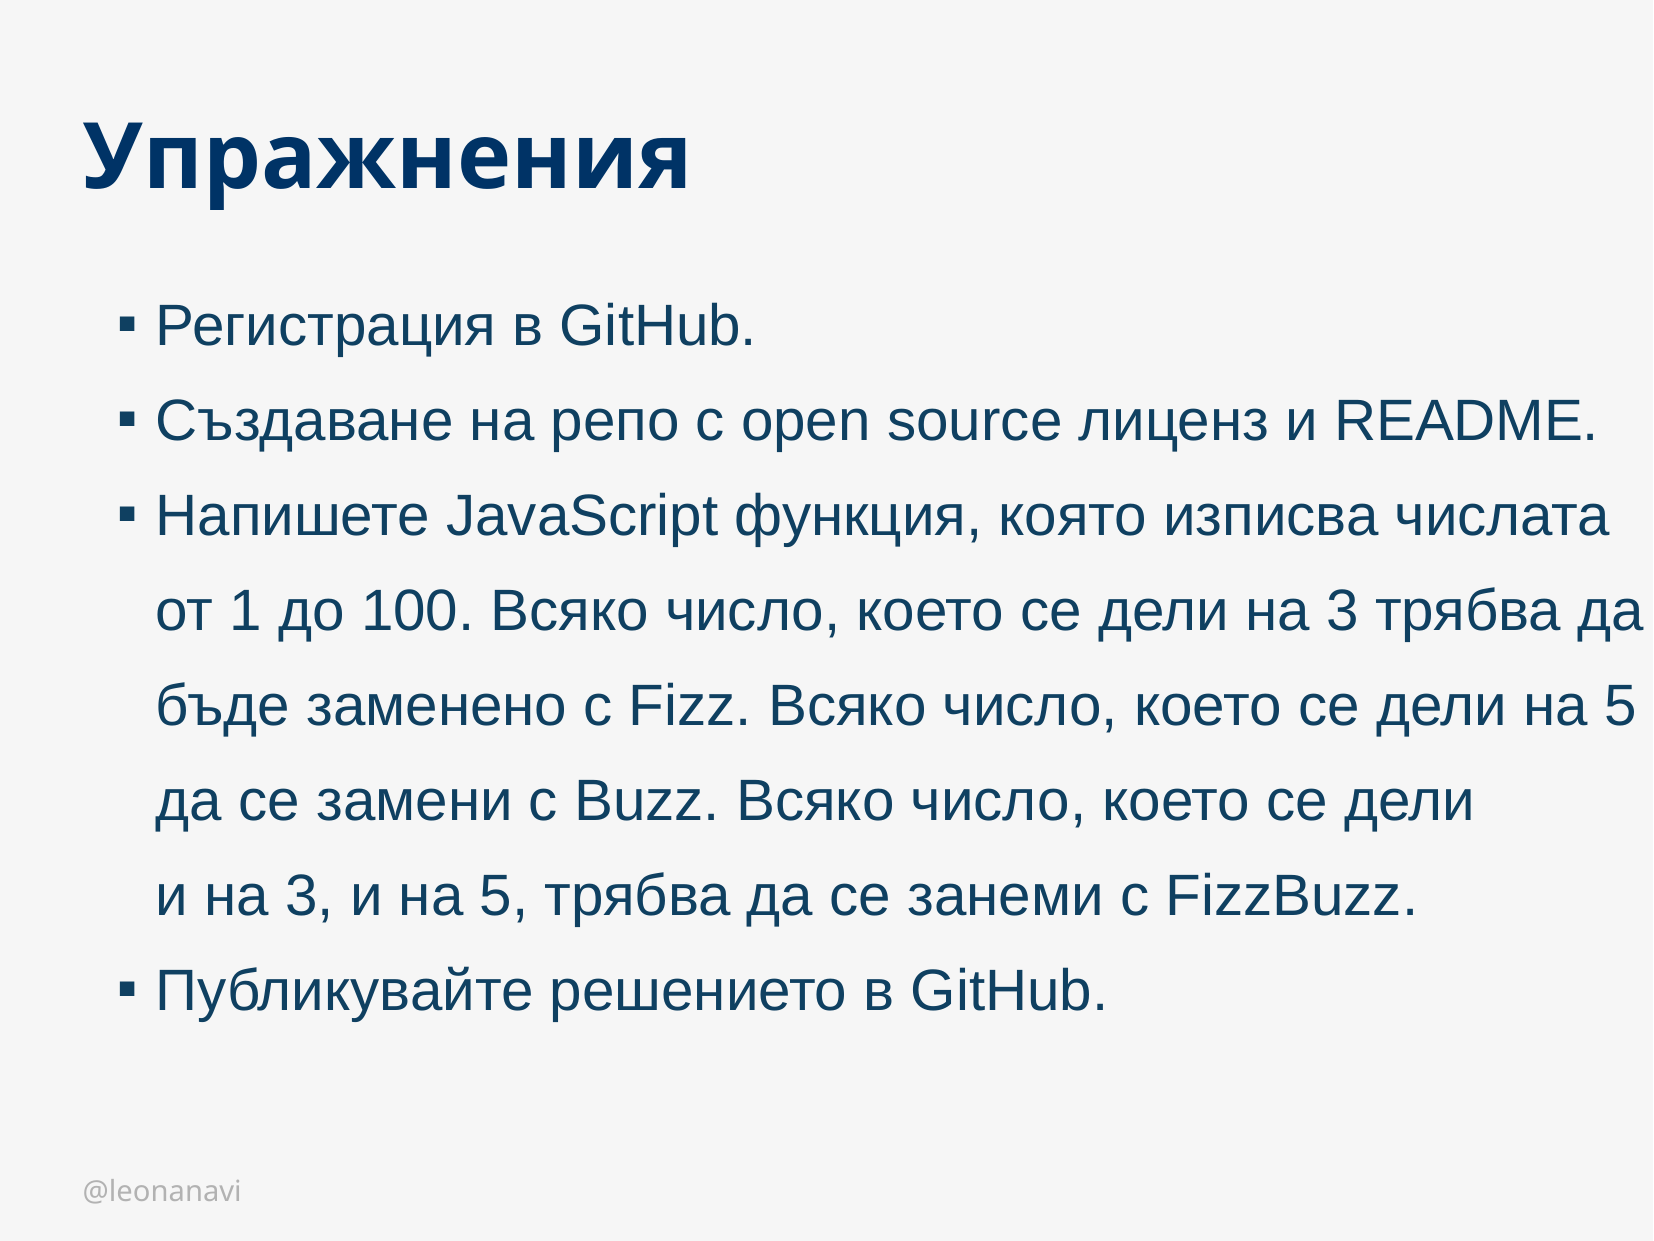

# Упражнения
Регистрация в GitHub.
Създаване на репо с open source лиценз и README.
Напишете JavaScript функция, която изписва числата
от 1 до 100. Всяко число, което се дели на 3 трябва да
бъде заменено с Fizz. Всяко число, което се дели на 5
да се замени с Buzz. Всяко число, което се дели
и на 3, и на 5, трябва да се занеми с FizzBuzz.
Публикувайте решението в GitHub.